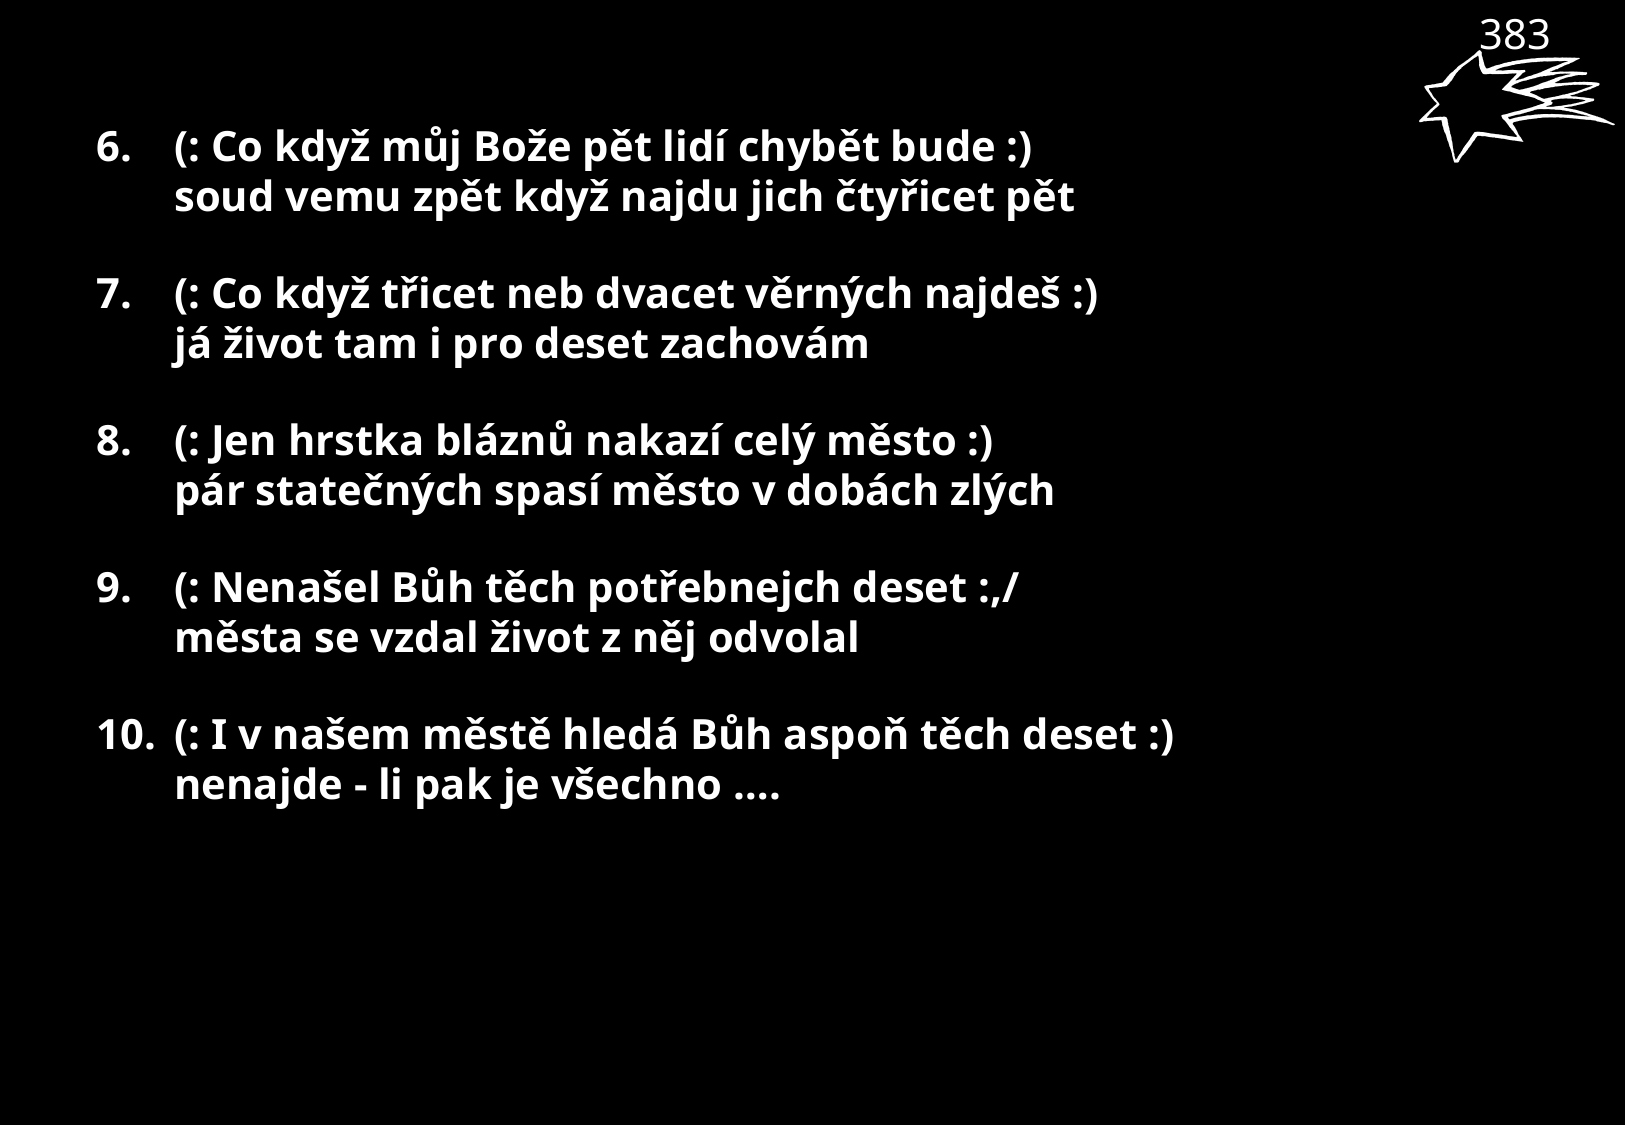

383
# 6.	(: Co když můj Bože pět lidí chybět bude :) soud vemu zpět když najdu jich čtyřicet pět
7.	(: Co když třicet neb dvacet věrných najdeš :)
já život tam i pro deset zachovám
8.	(: Jen hrstka bláznů nakazí celý město :)
pár statečných spasí město v dobách zlých
9.	(: Nenašel Bůh těch potřebnejch deset :,/
města se vzdal život z něj odvolal
10.	(: I v našem městě hledá Bůh aspoň těch deset :)
nenajde - li pak je všechno ….